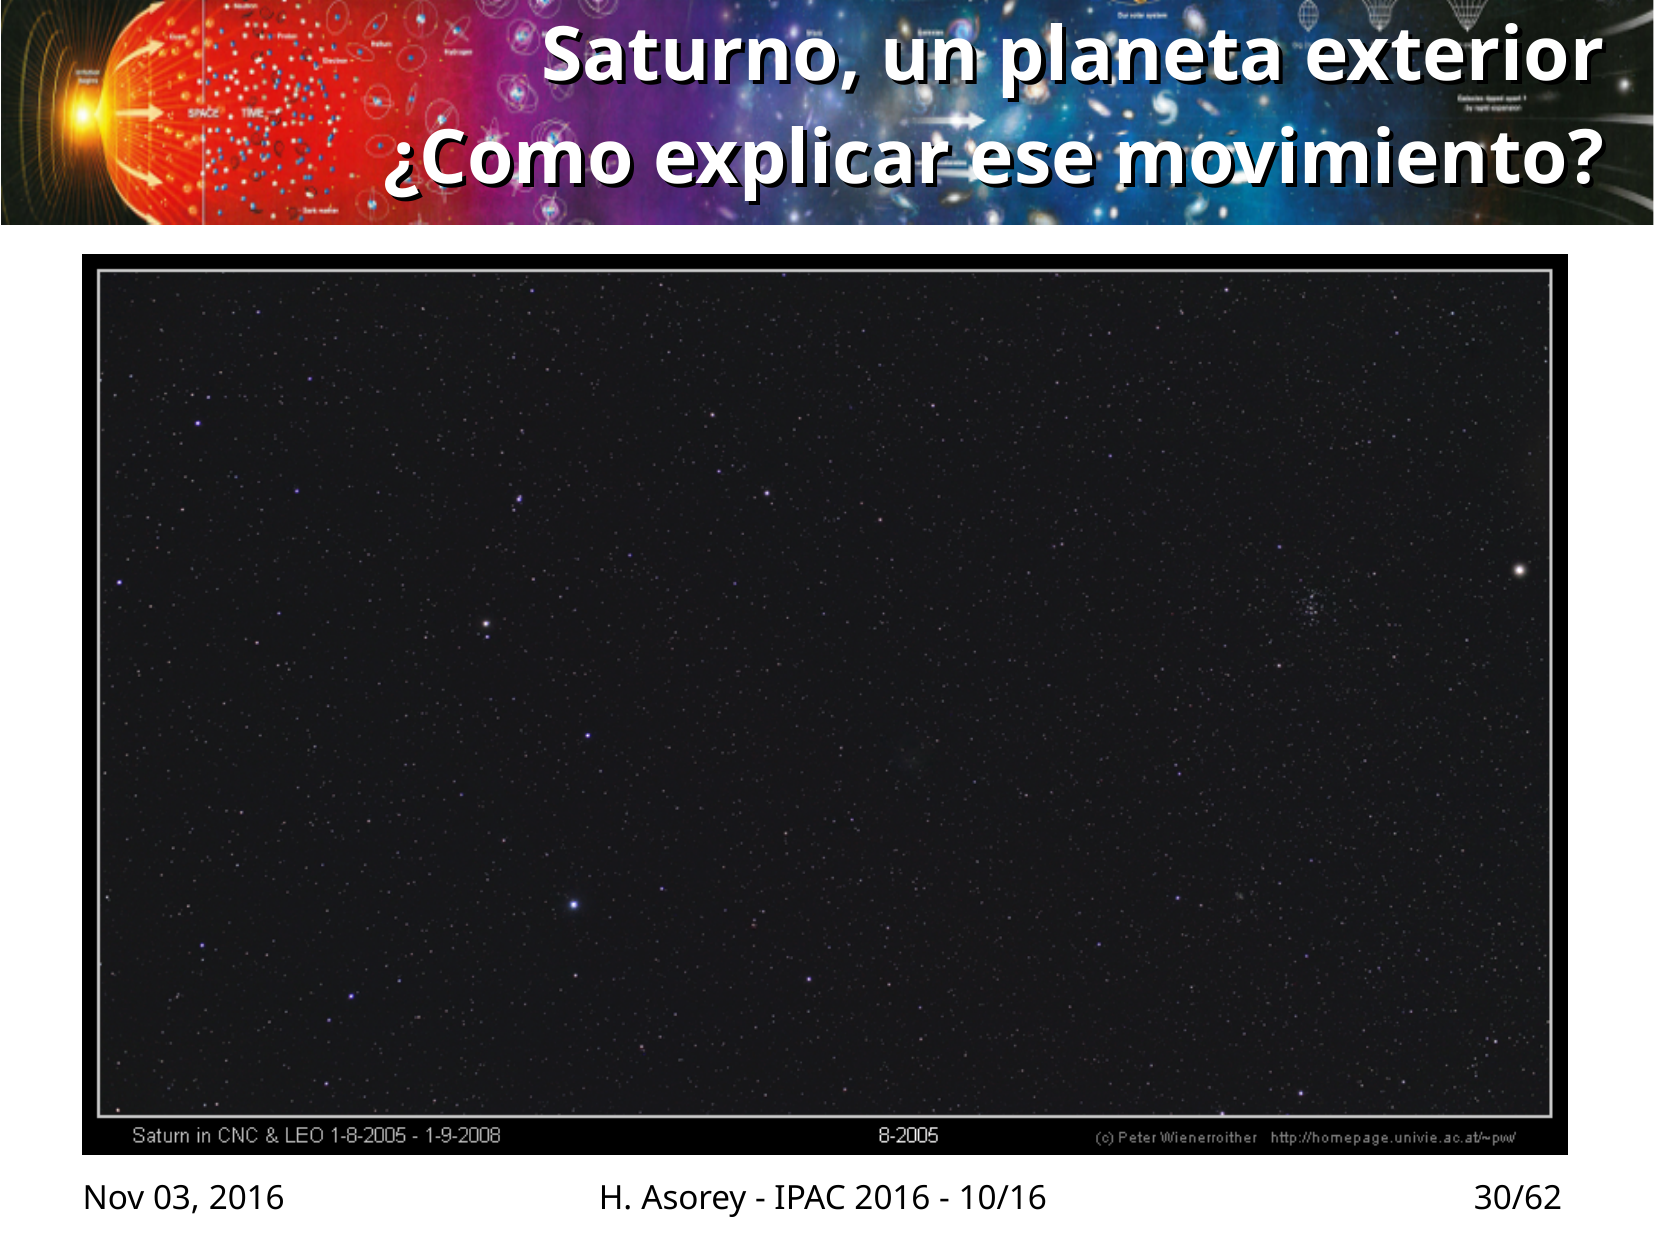

# Saturno, un planeta exterior ¿Como explicar ese movimiento?
Nov 03, 2016
H. Asorey - IPAC 2016 - 10/16
30